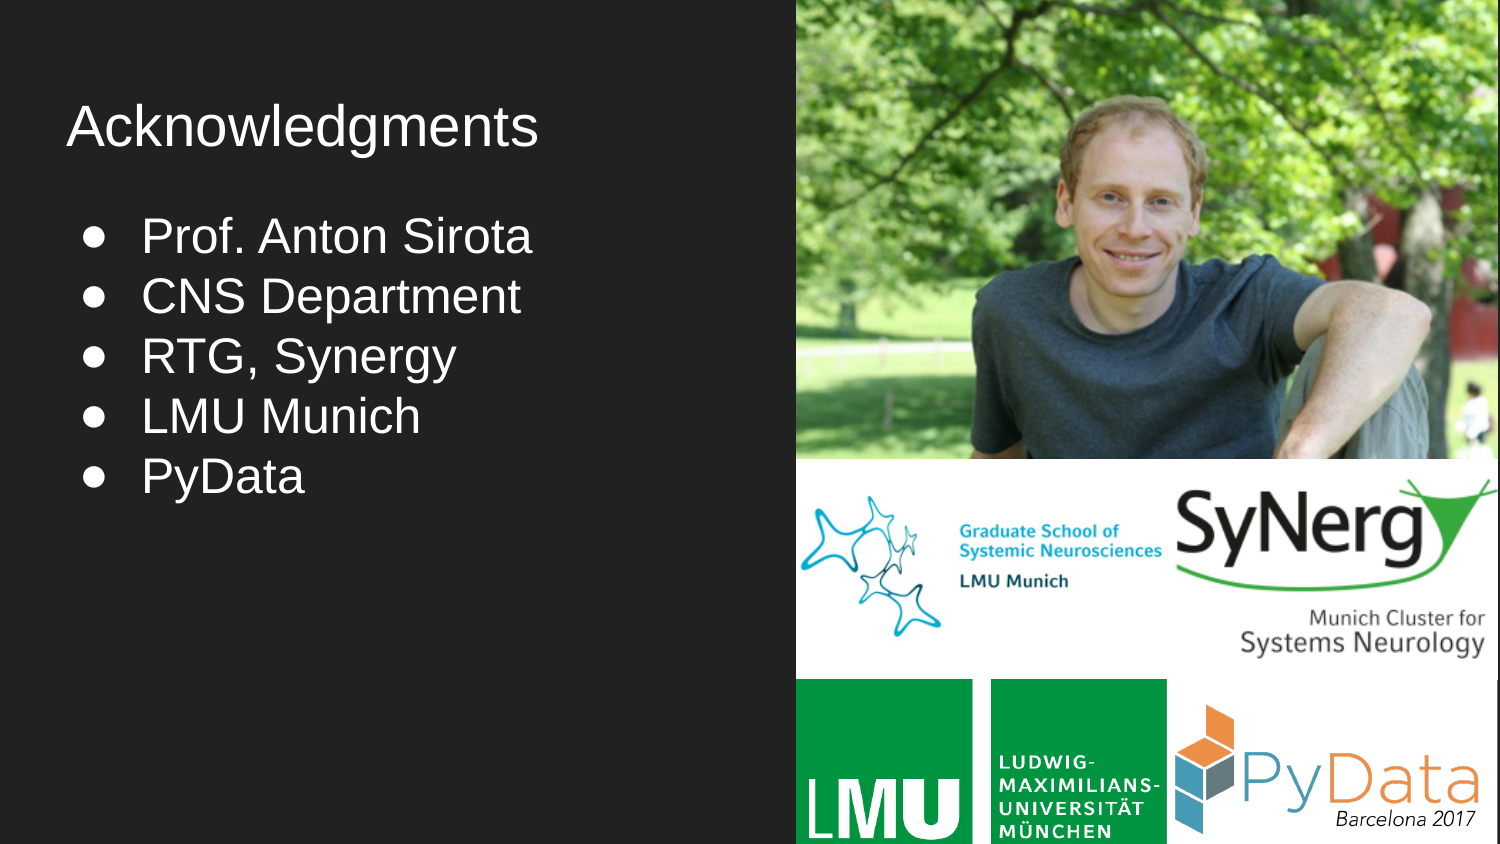

# Acknowledgments
Prof. Anton Sirota
CNS Department
RTG, Synergy
LMU Munich
PyData